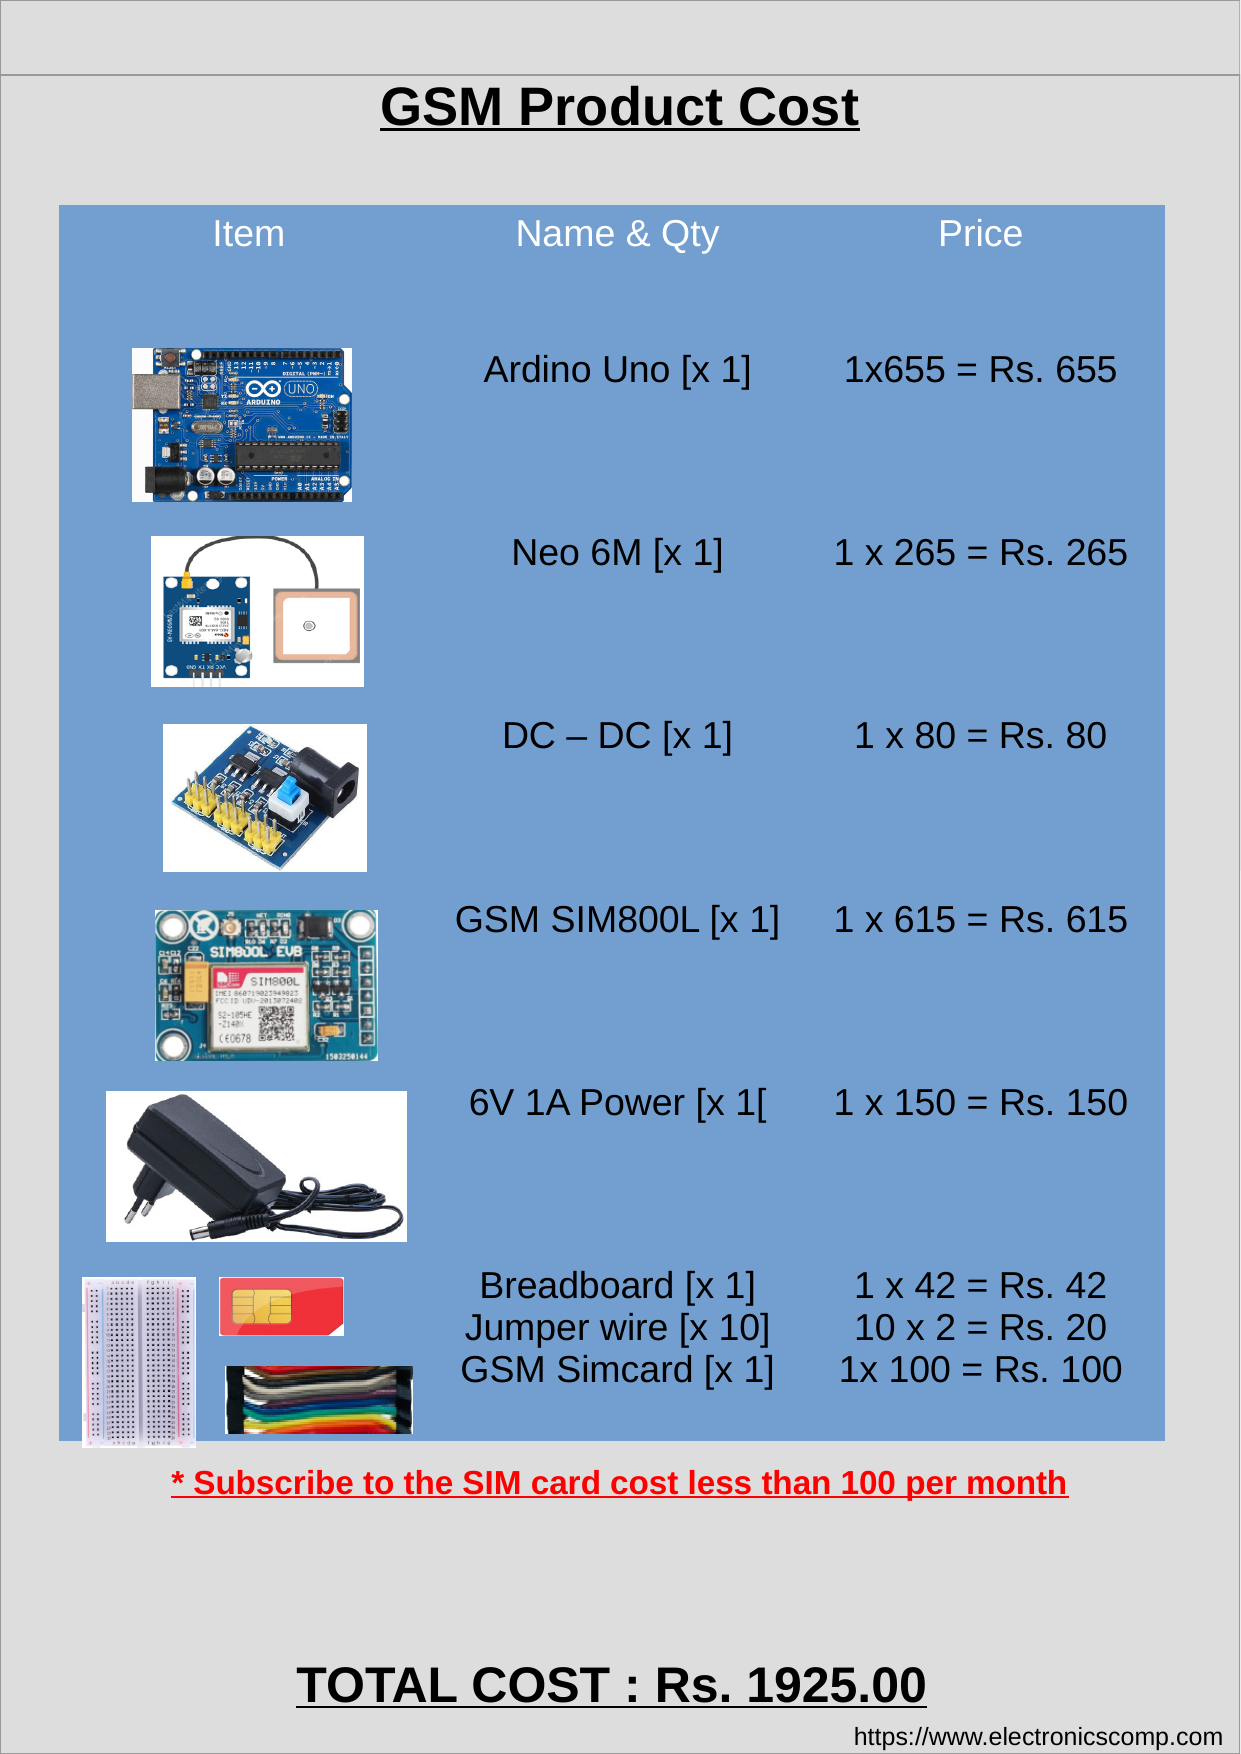

GSM Product Cost
| Item | Name & Qty | Price |
| --- | --- | --- |
| | Ardino Uno [x 1] | 1x655 = Rs. 655 |
| | Neo 6M [x 1] | 1 x 265 = Rs. 265 |
| | DC – DC [x 1] | 1 x 80 = Rs. 80 |
| | GSM SIM800L [x 1] | 1 x 615 = Rs. 615 |
| | 6V 1A Power [x 1[ | 1 x 150 = Rs. 150 |
| | Breadboard [x 1] Jumper wire [x 10] GSM Simcard [x 1] | 1 x 42 = Rs. 42 10 x 2 = Rs. 20 1x 100 = Rs. 100 |
* Subscribe to the SIM card cost less than 100 per month
TOTAL COST : Rs. 1925.00
https://www.electronicscomp.com